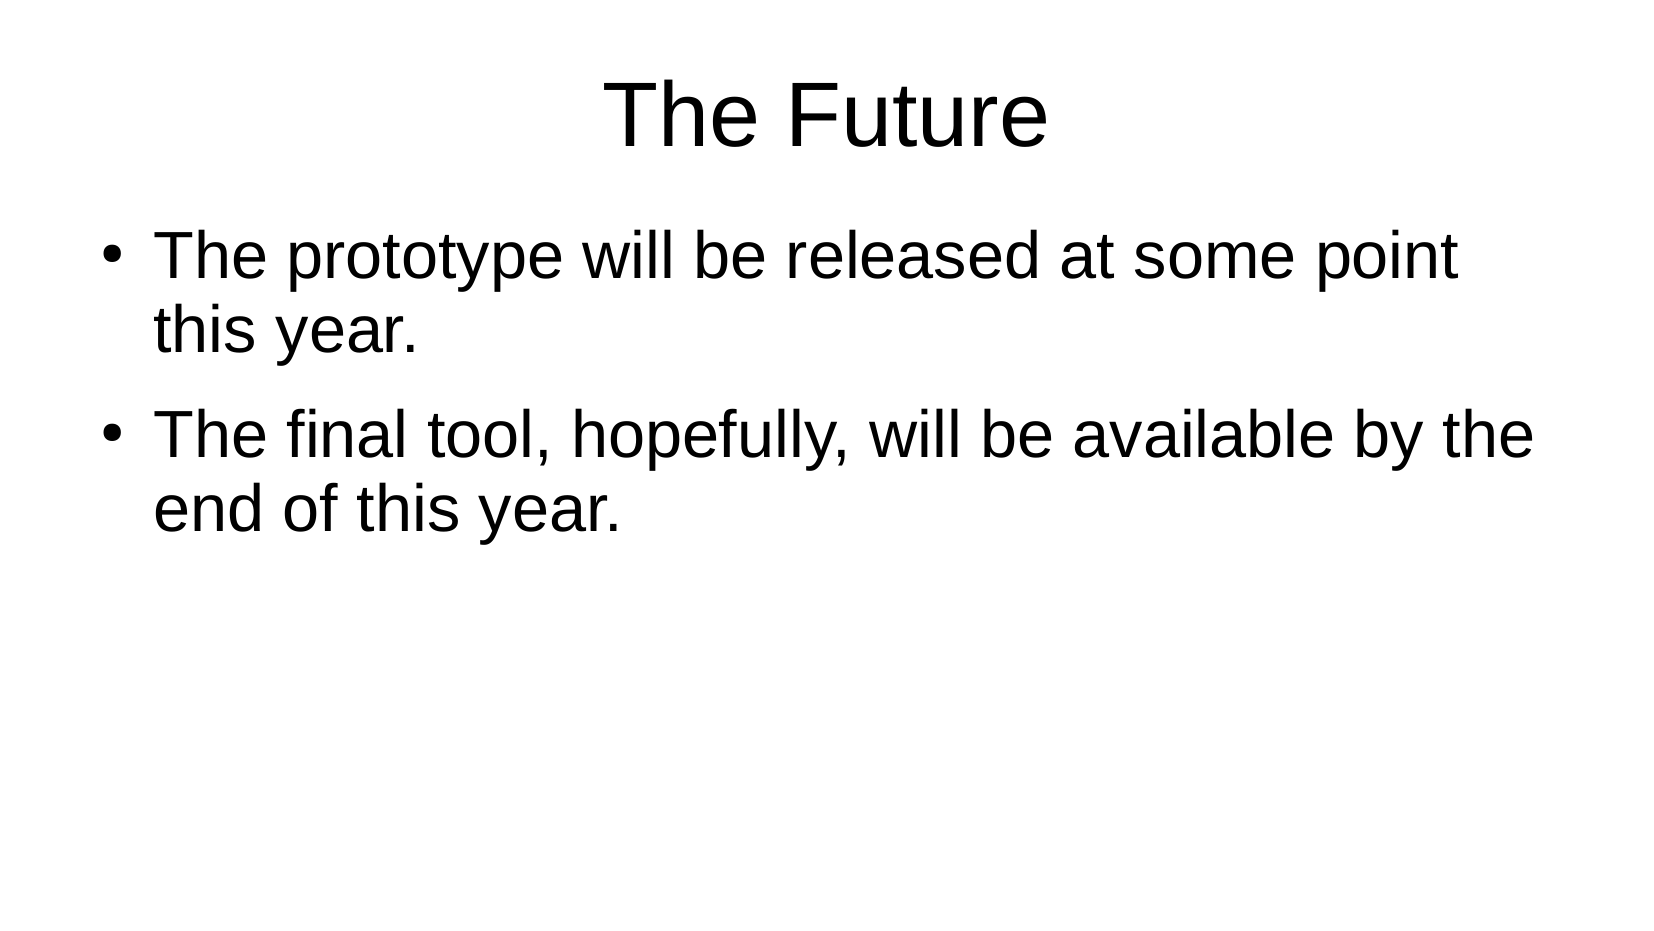

# The Future
The prototype will be released at some point this year.
The final tool, hopefully, will be available by the end of this year.